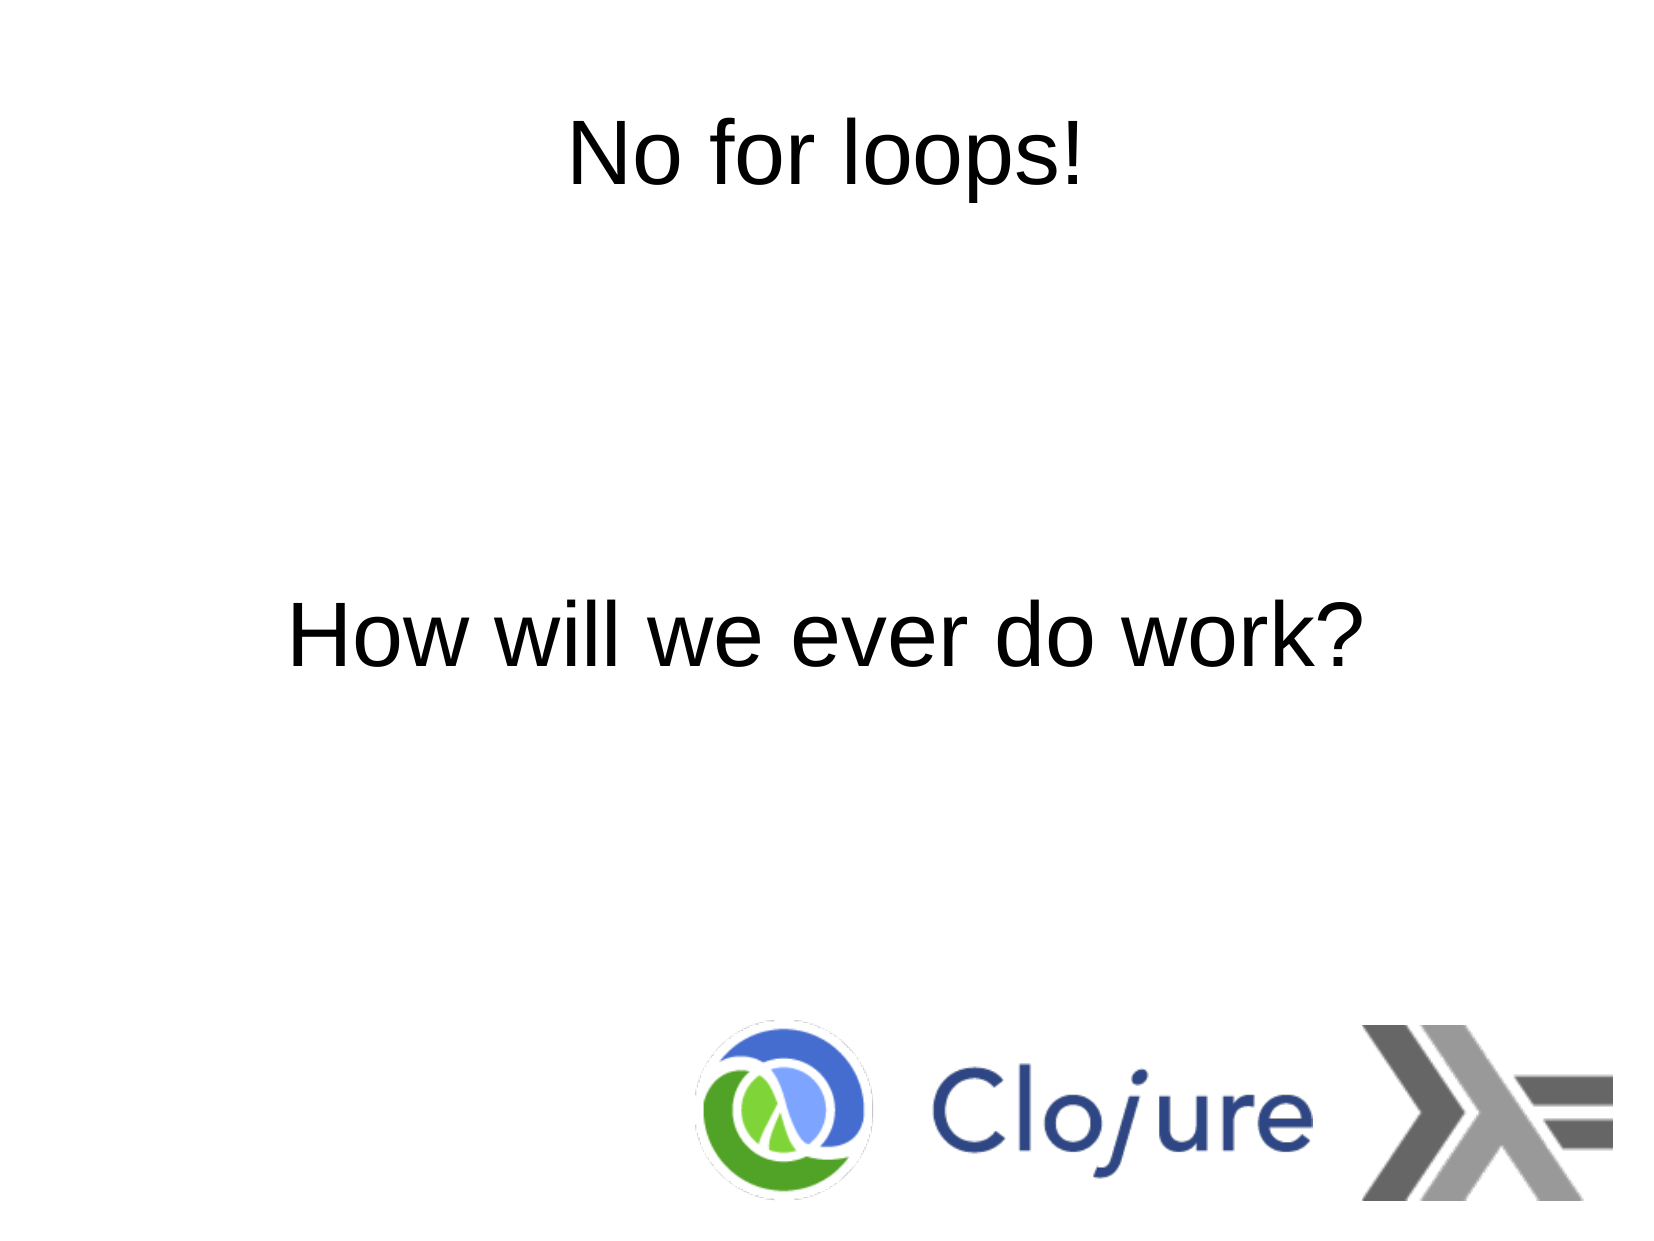

# No for loops!
How will we ever do work?